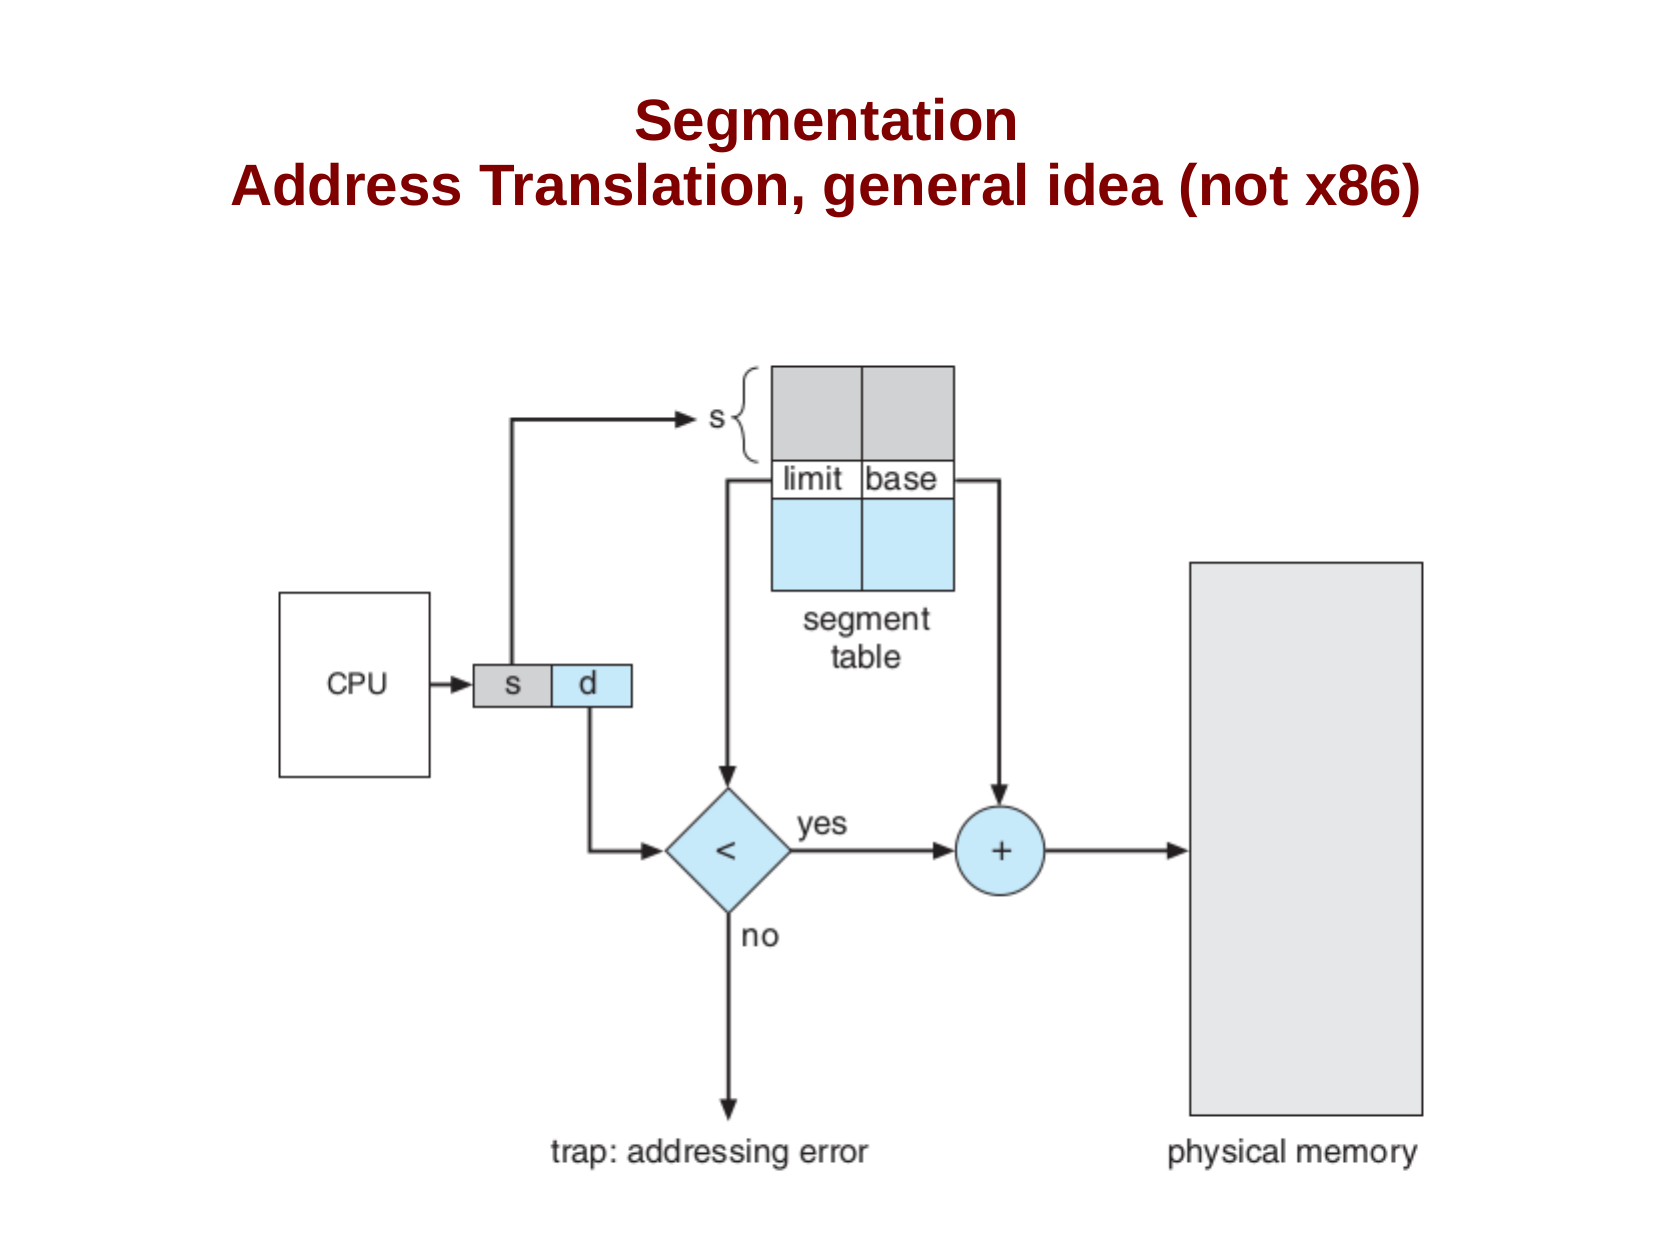

# Segmentation Address Translation, general idea (not x86)